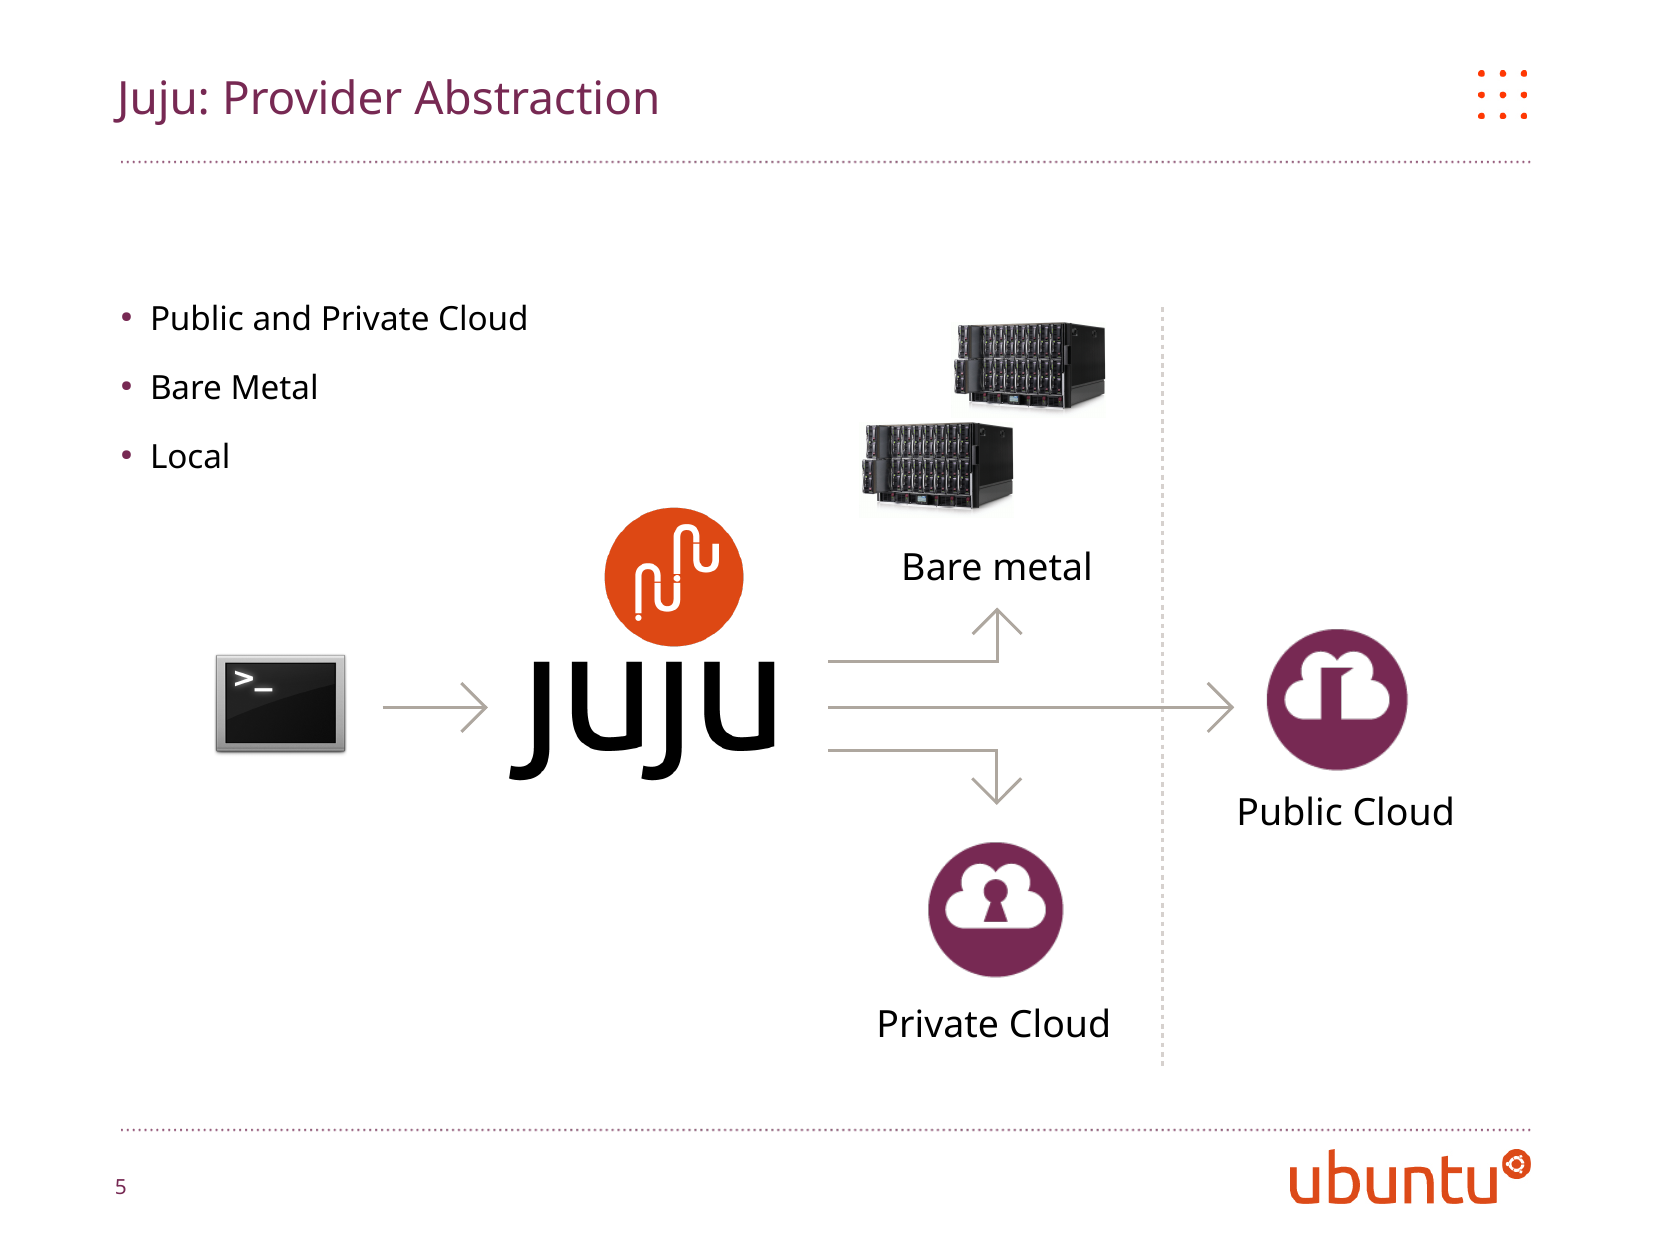

# Juju: Provider Abstraction
Public and Private Cloud
Bare Metal
Local
Bare metal
Public Cloud
Private Cloud